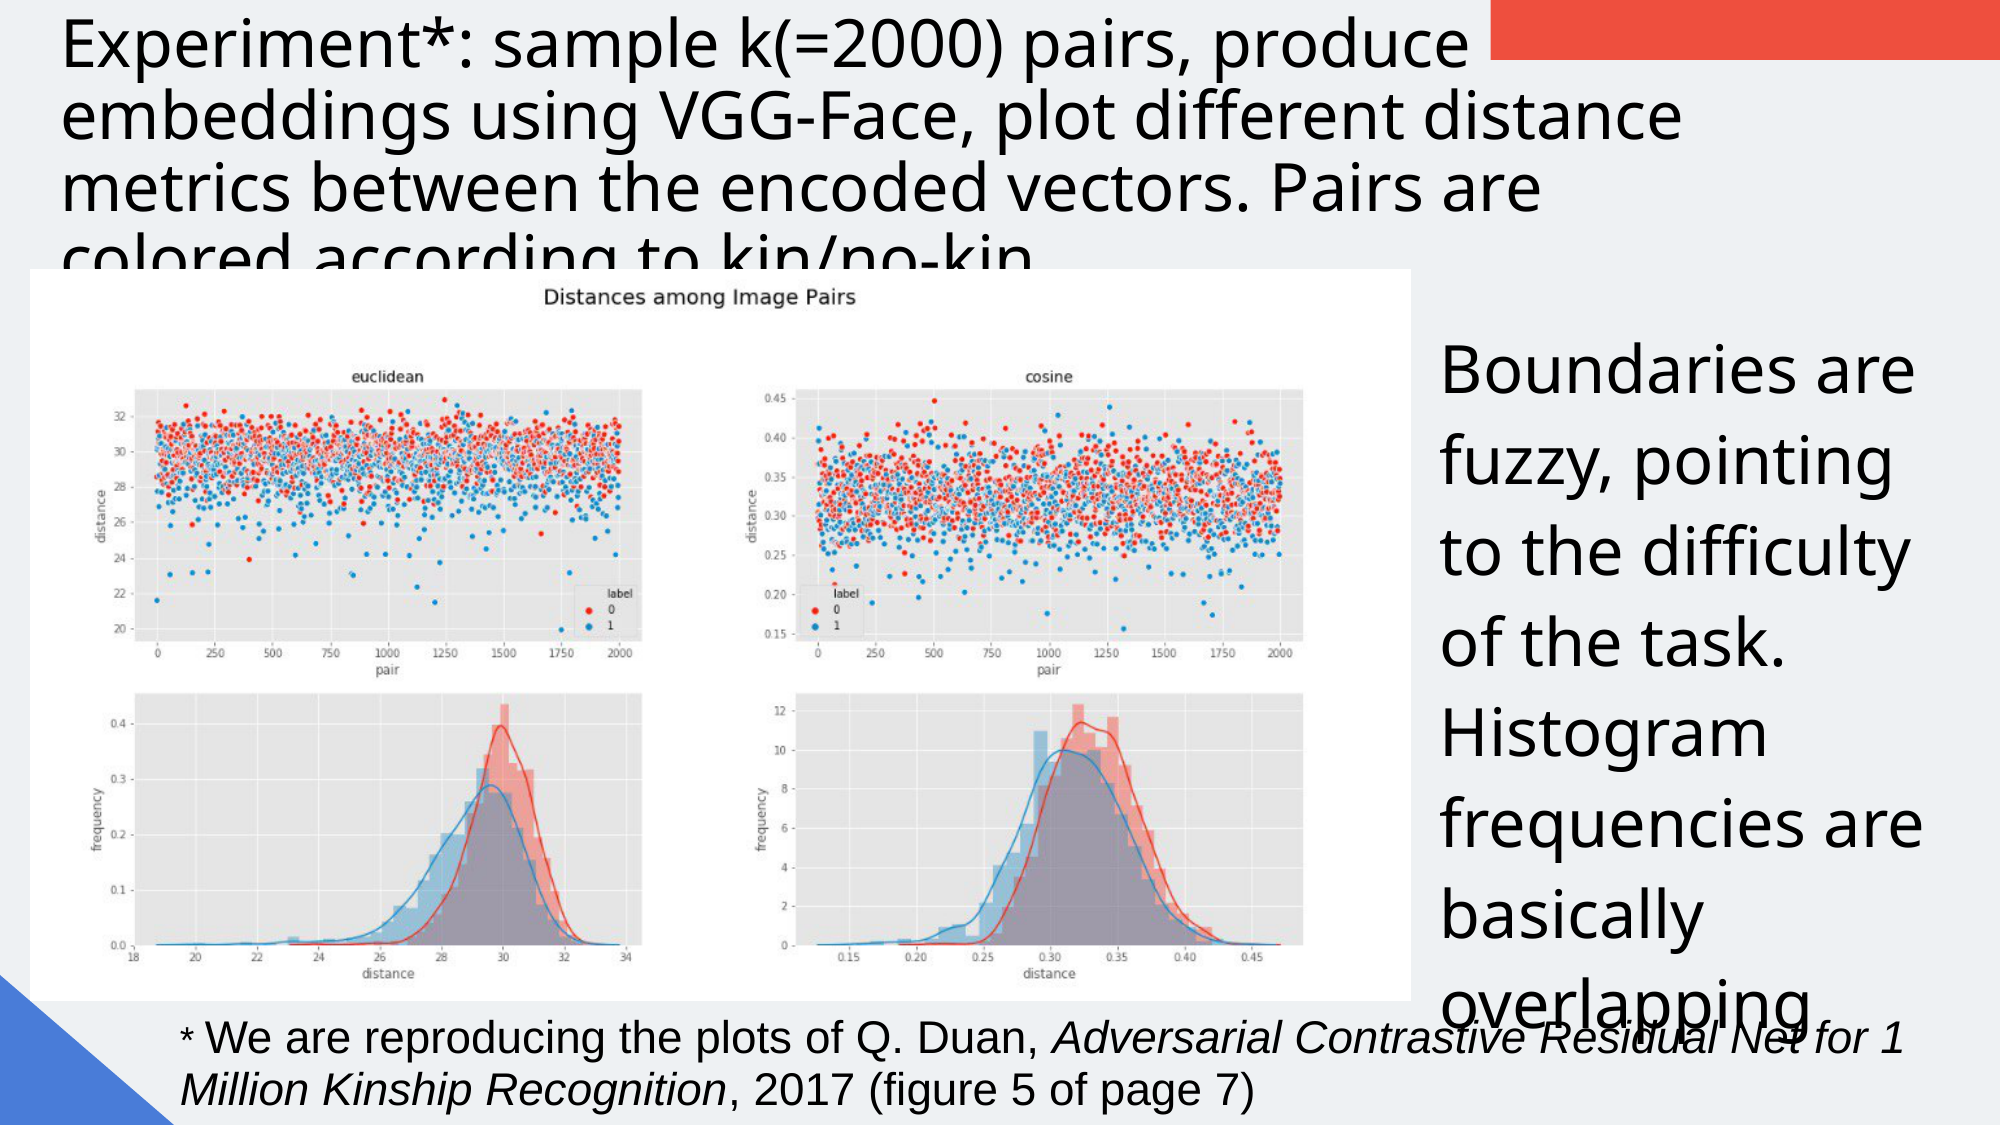

# Experiment*: sample k(=2000) pairs, produce embeddings using VGG-Face, plot different distance metrics between the encoded vectors. Pairs are colored according to kin/no-kin.
Boundaries are fuzzy, pointing to the difficulty of the task. Histogram frequencies are basically overlapping
* We are reproducing the plots of Q. Duan, Adversarial Contrastive Residual Net for 1 Million Kinship Recognition, 2017 (figure 5 of page 7)